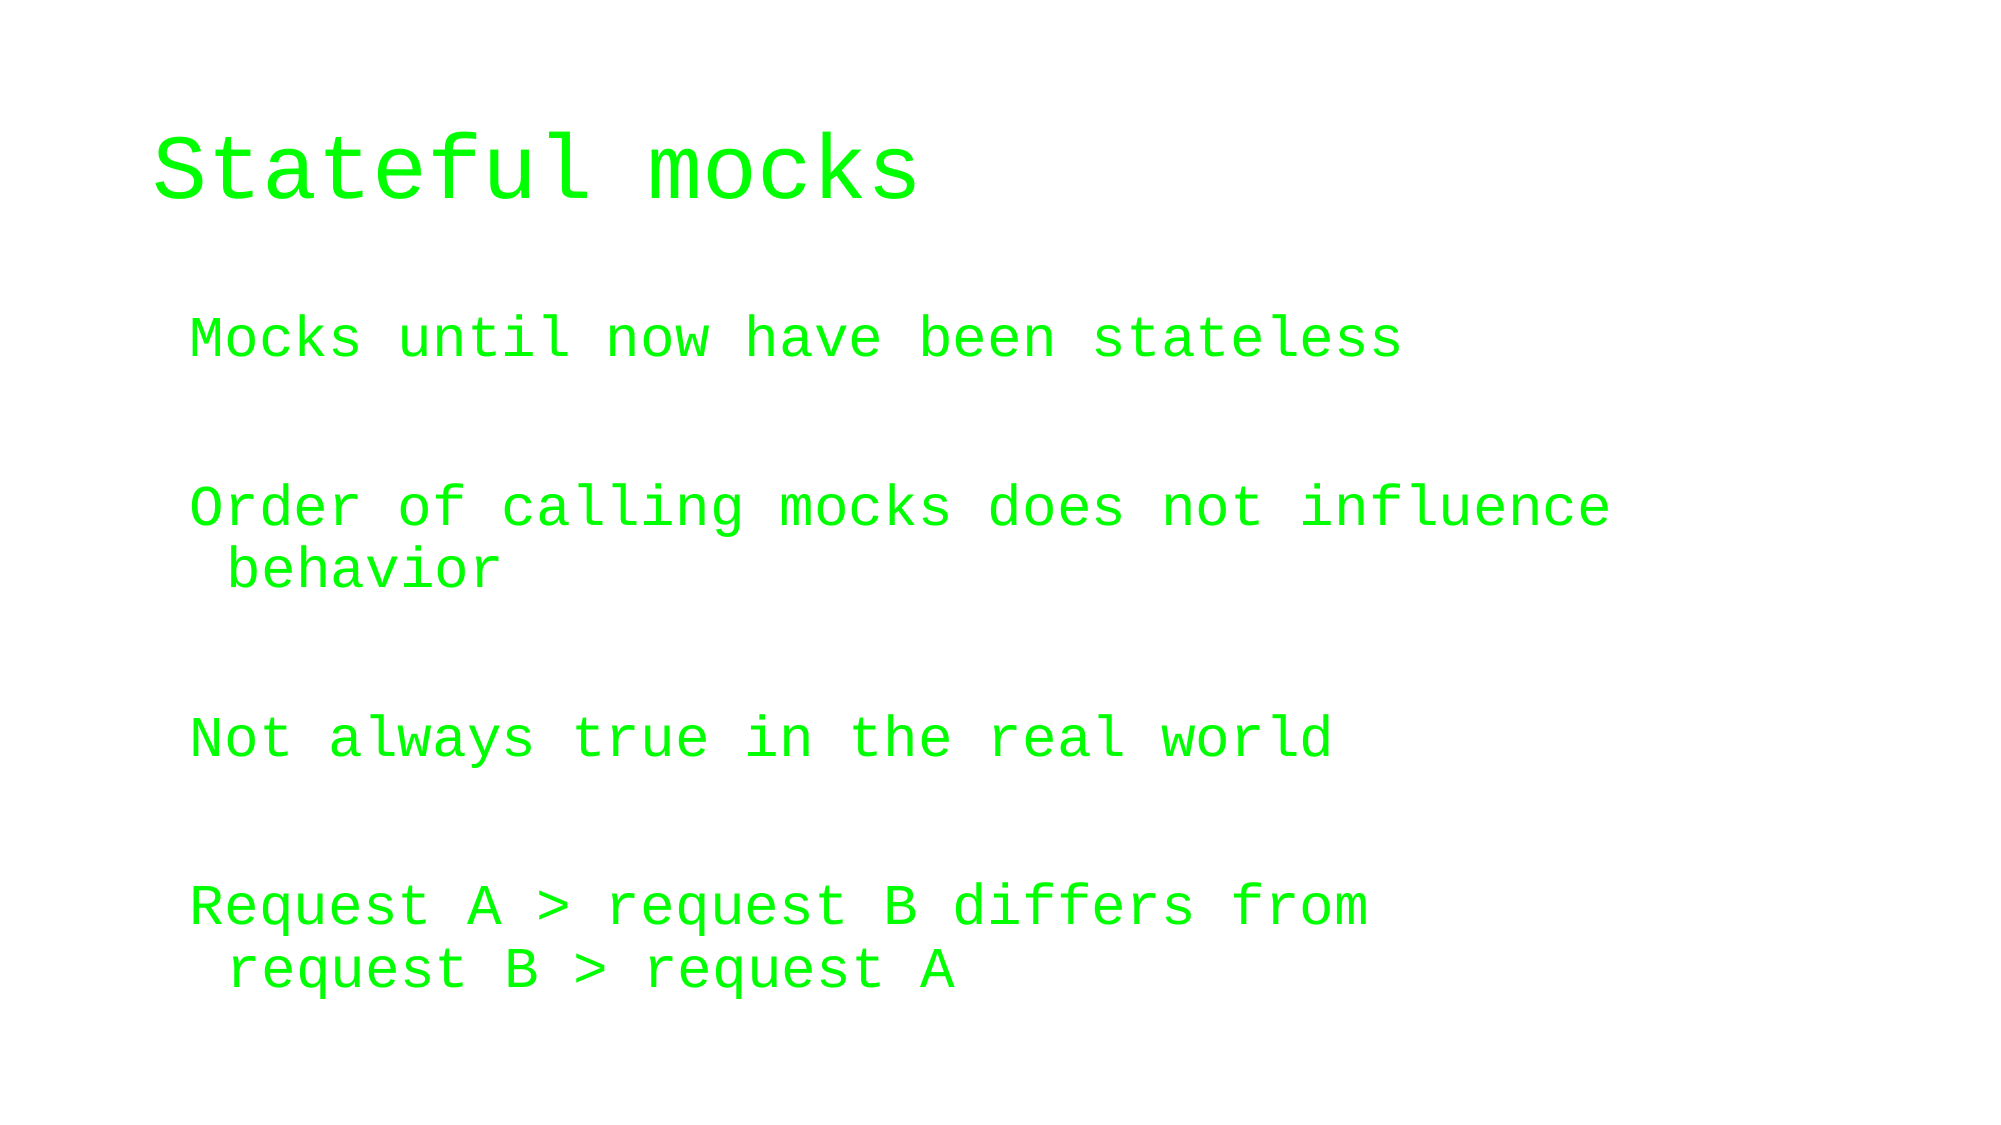

# Stateful mocks
Mocks until now have been stateless
Order of calling mocks does not influence behavior
Not always true in the real world
Request A > request B differs from request B > request A